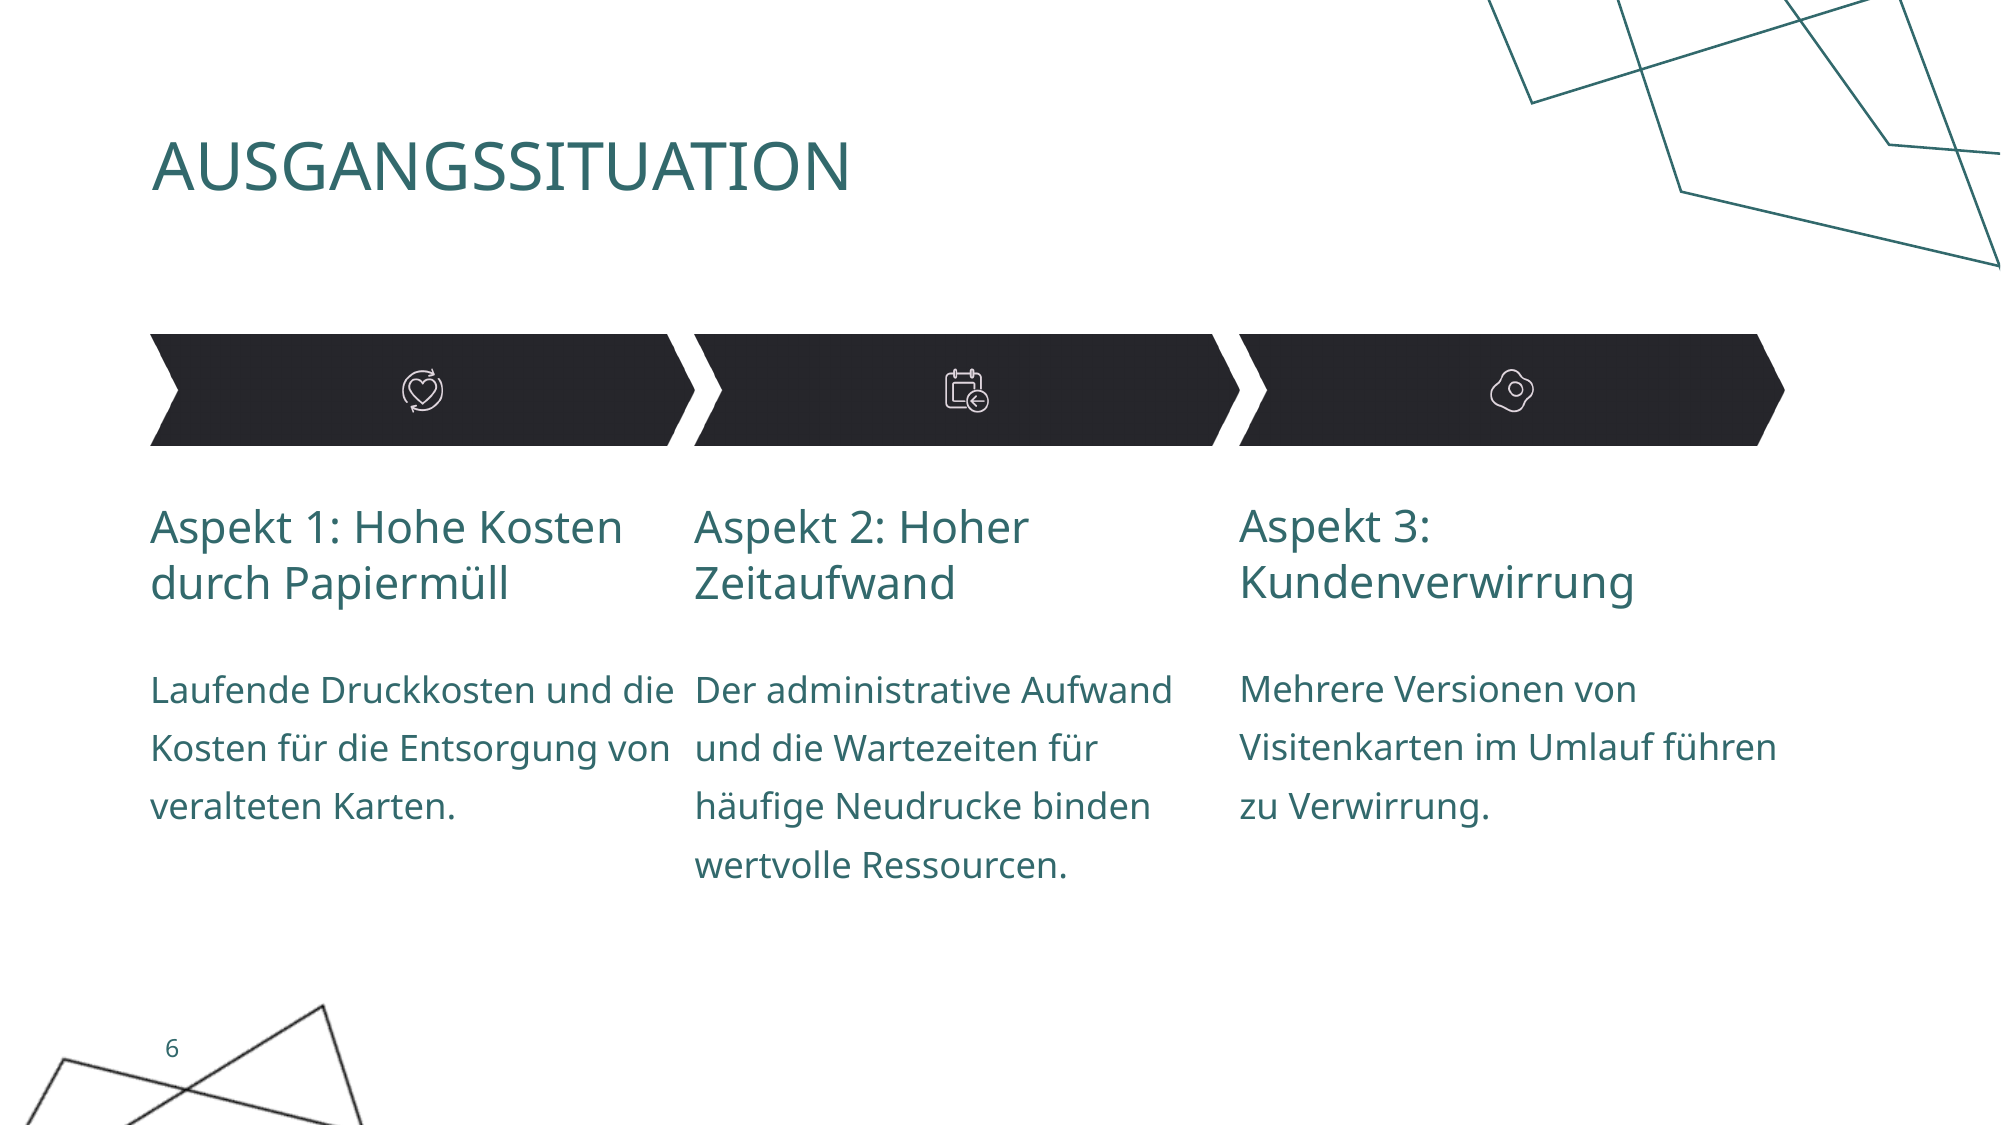

# Ausgangssituation
Aspekt 3: Kundenverwirrung
Aspekt 1: Hohe Kosten durch Papiermüll
Aspekt 2: Hoher Zeitaufwand
Mehrere Versionen von Visitenkarten im Umlauf führen zu Verwirrung.
Laufende Druckkosten und die Kosten für die Entsorgung von veralteten Karten.
Der administrative Aufwand und die Wartezeiten für häufige Neudrucke binden wertvolle Ressourcen.